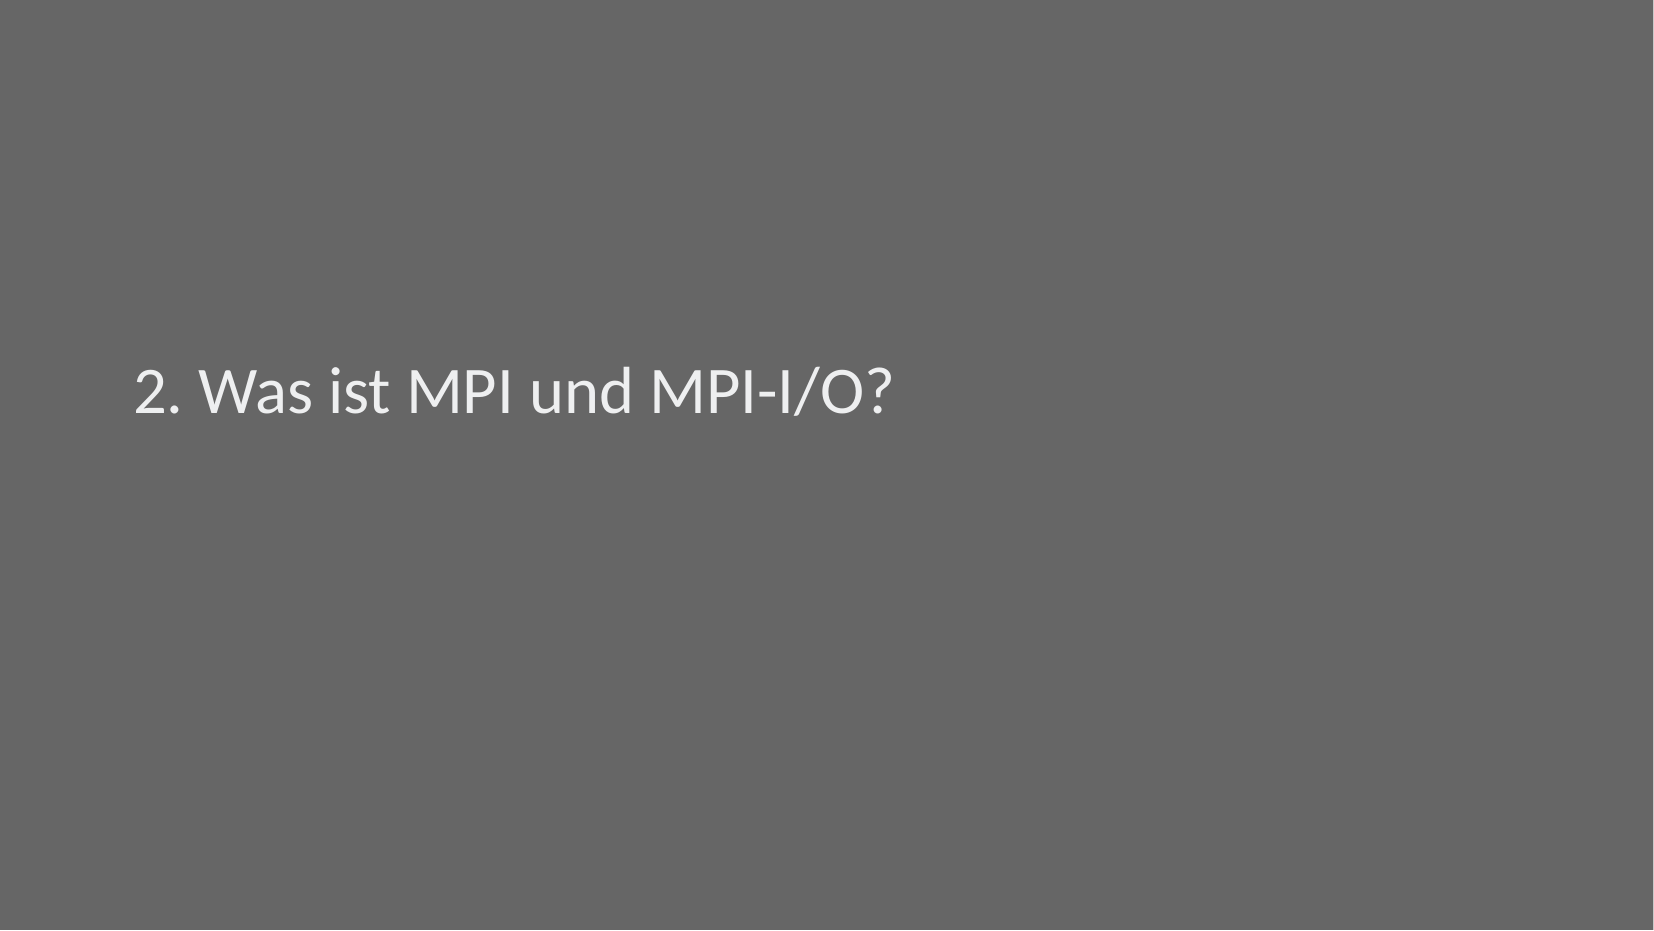

# 2. Was ist MPI und MPI-I/O?